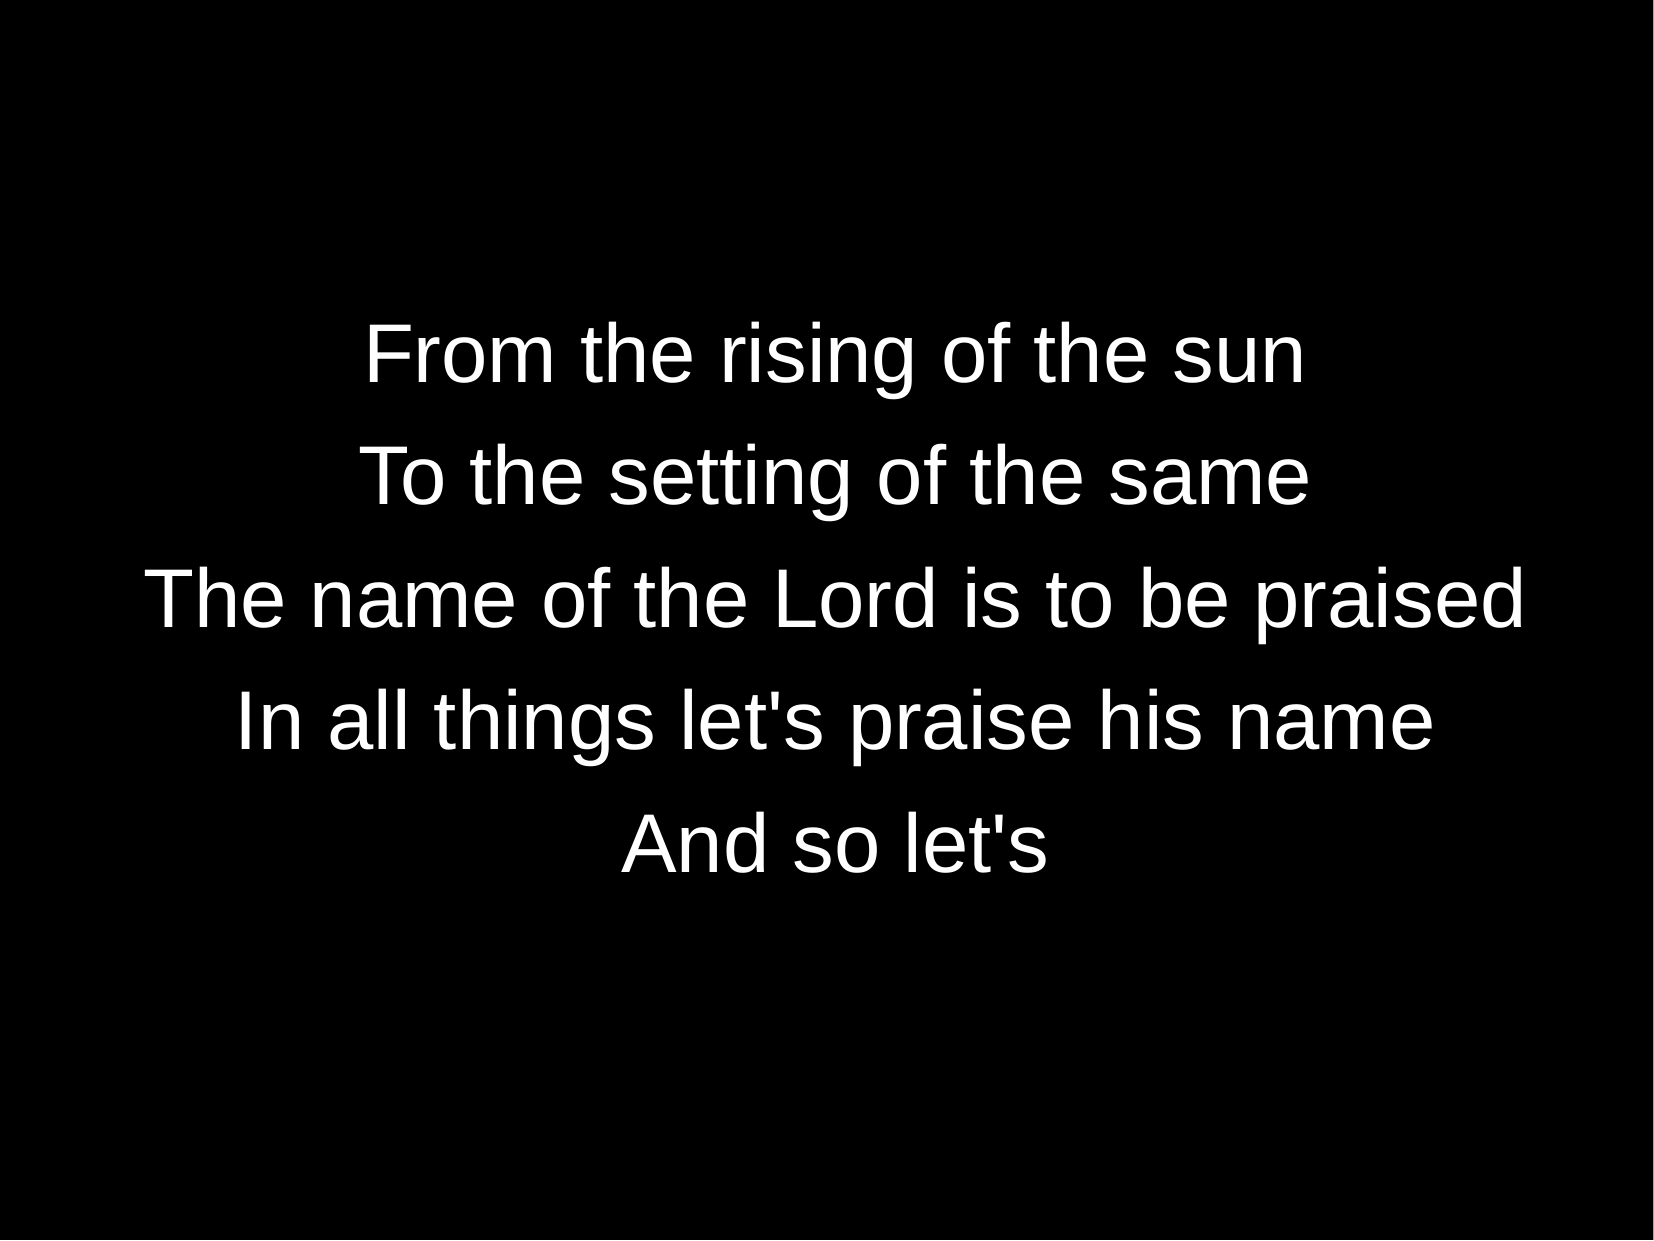

#
From the rising of the sun
To the setting of the same
The name of the Lord is to be praised
In all things let's praise his name
And so let's